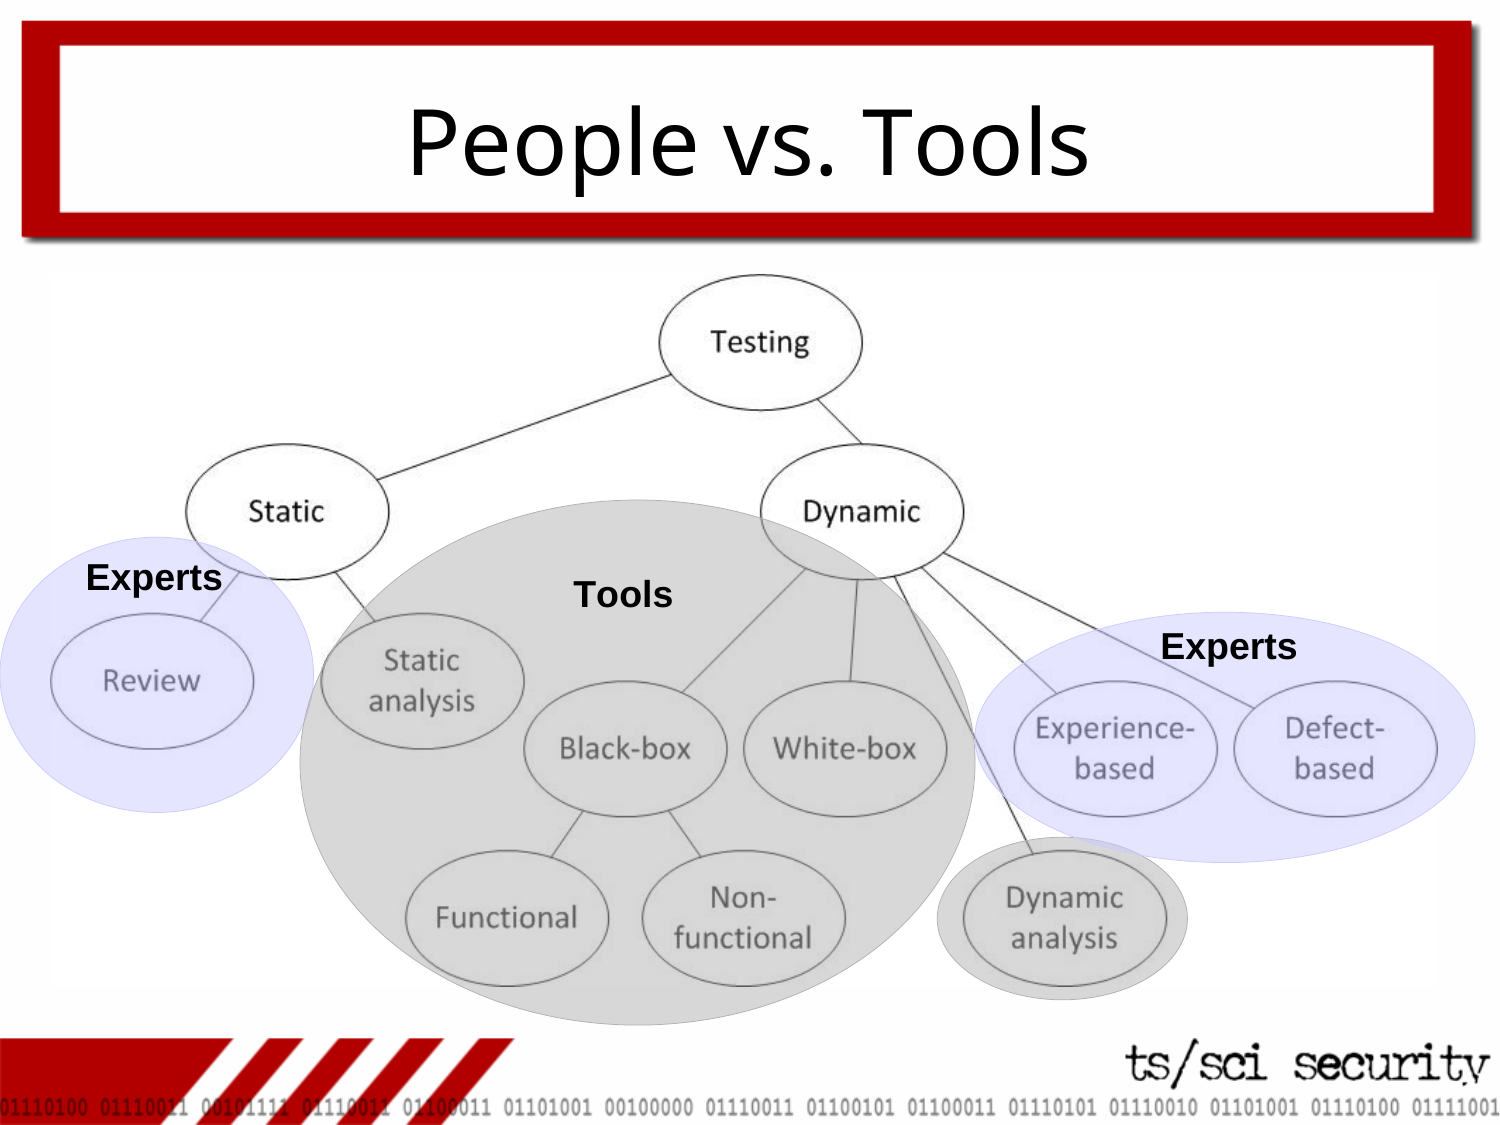

# People vs. Tools
Experts
Tools
Experts